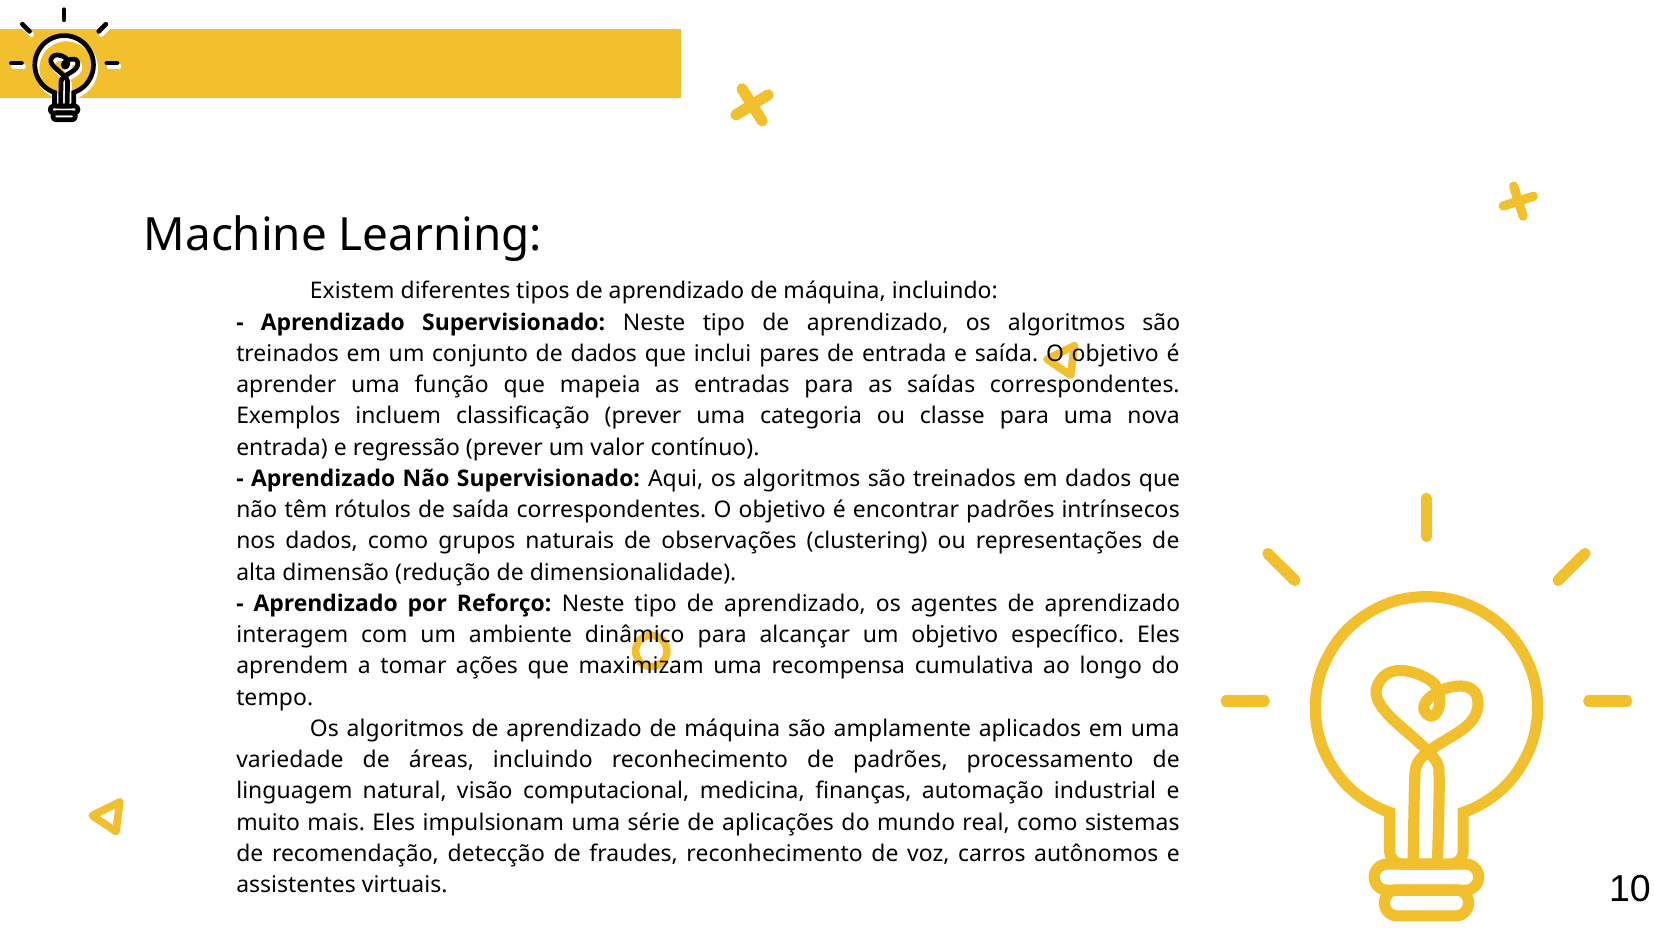

# Machine Learning:
	Existem diferentes tipos de aprendizado de máquina, incluindo:
- Aprendizado Supervisionado: Neste tipo de aprendizado, os algoritmos são treinados em um conjunto de dados que inclui pares de entrada e saída. O objetivo é aprender uma função que mapeia as entradas para as saídas correspondentes. Exemplos incluem classificação (prever uma categoria ou classe para uma nova entrada) e regressão (prever um valor contínuo).
- Aprendizado Não Supervisionado: Aqui, os algoritmos são treinados em dados que não têm rótulos de saída correspondentes. O objetivo é encontrar padrões intrínsecos nos dados, como grupos naturais de observações (clustering) ou representações de alta dimensão (redução de dimensionalidade).
- Aprendizado por Reforço: Neste tipo de aprendizado, os agentes de aprendizado interagem com um ambiente dinâmico para alcançar um objetivo específico. Eles aprendem a tomar ações que maximizam uma recompensa cumulativa ao longo do tempo.
	Os algoritmos de aprendizado de máquina são amplamente aplicados em uma variedade de áreas, incluindo reconhecimento de padrões, processamento de linguagem natural, visão computacional, medicina, finanças, automação industrial e muito mais. Eles impulsionam uma série de aplicações do mundo real, como sistemas de recomendação, detecção de fraudes, reconhecimento de voz, carros autônomos e assistentes virtuais.